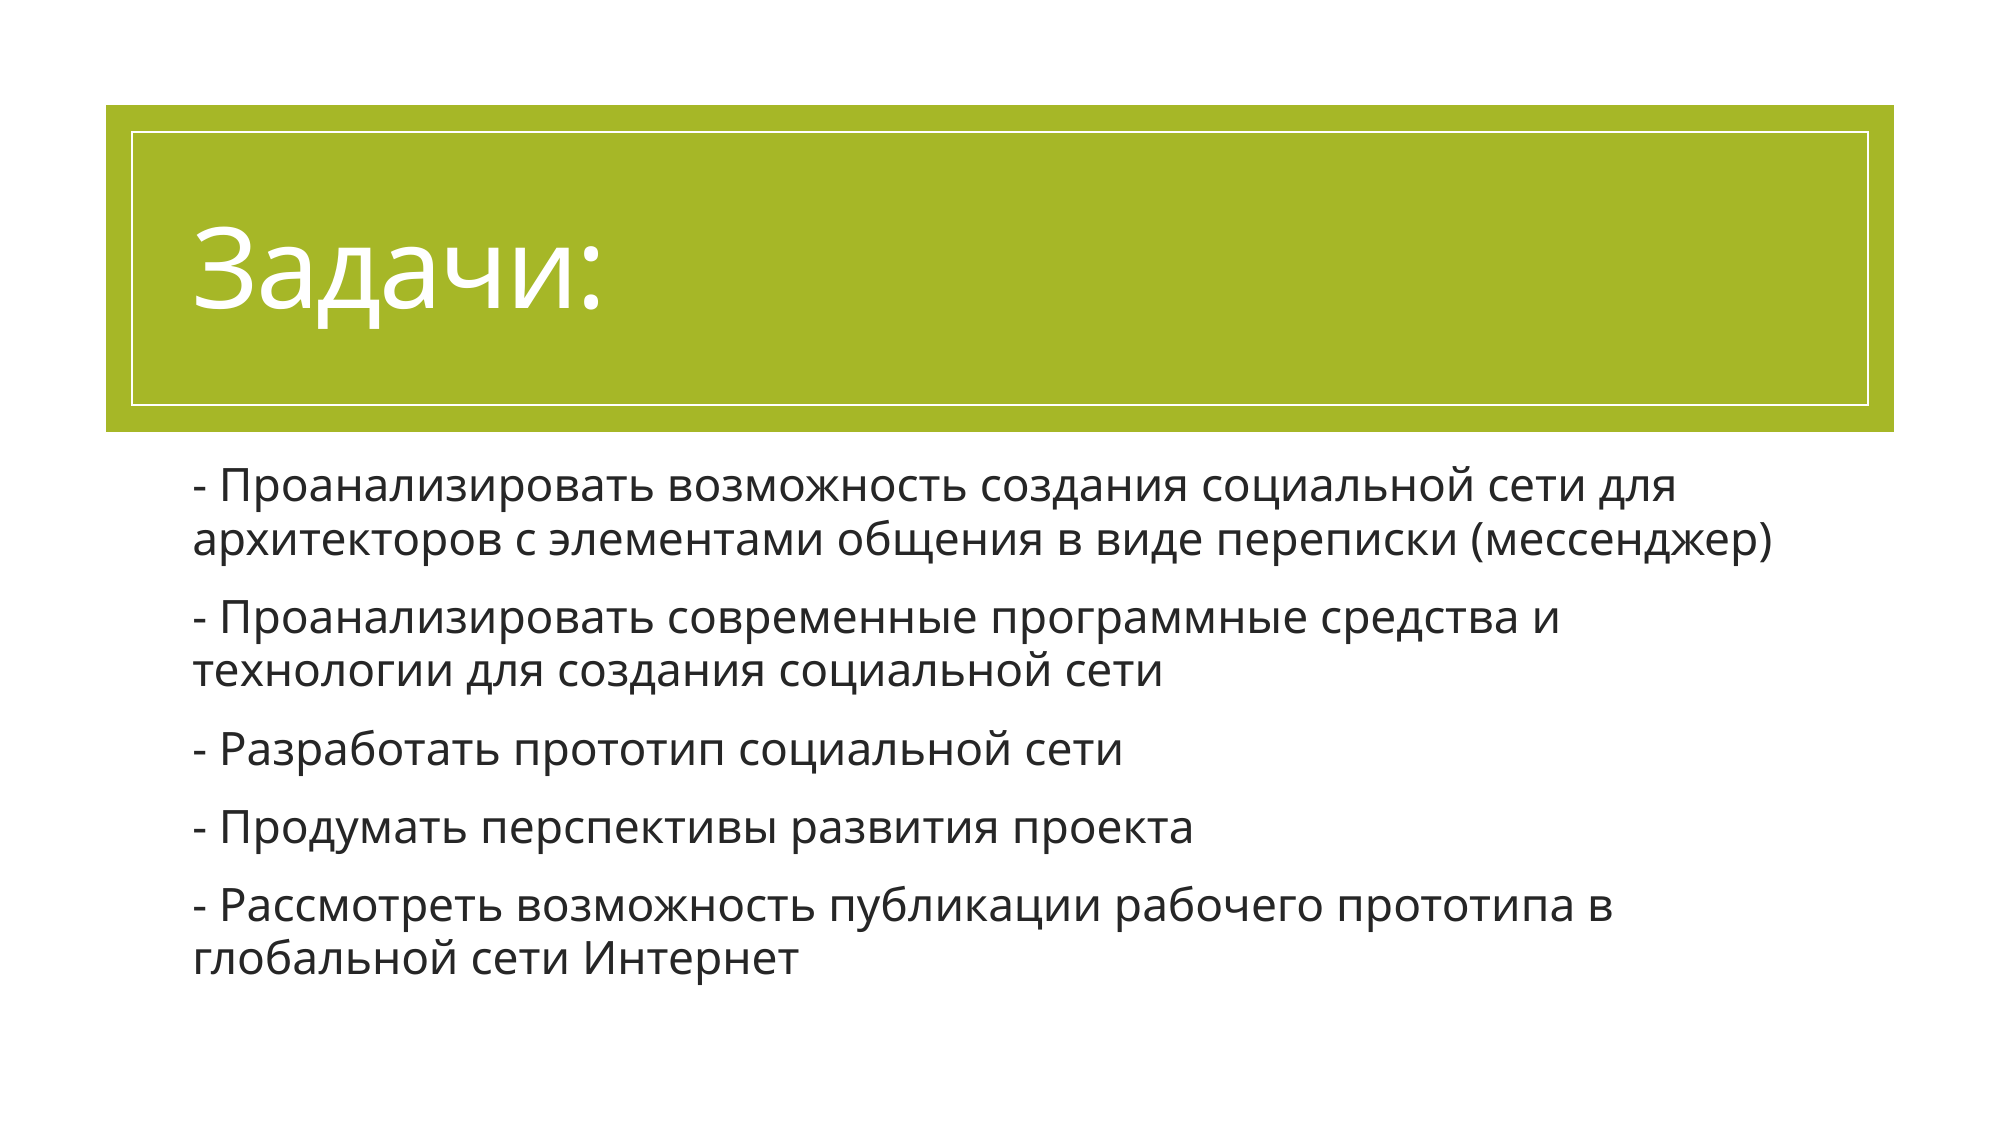

Задачи:
- Проанализировать возможность создания социальной сети для архитекторов с элементами общения в виде переписки (мессенджер)
- Проанализировать современные программные средства и технологии для создания социальной сети
- Разработать прототип социальной сети
- Продумать перспективы развития проекта
- Рассмотреть возможность публикации рабочего прототипа в глобальной сети Интернет